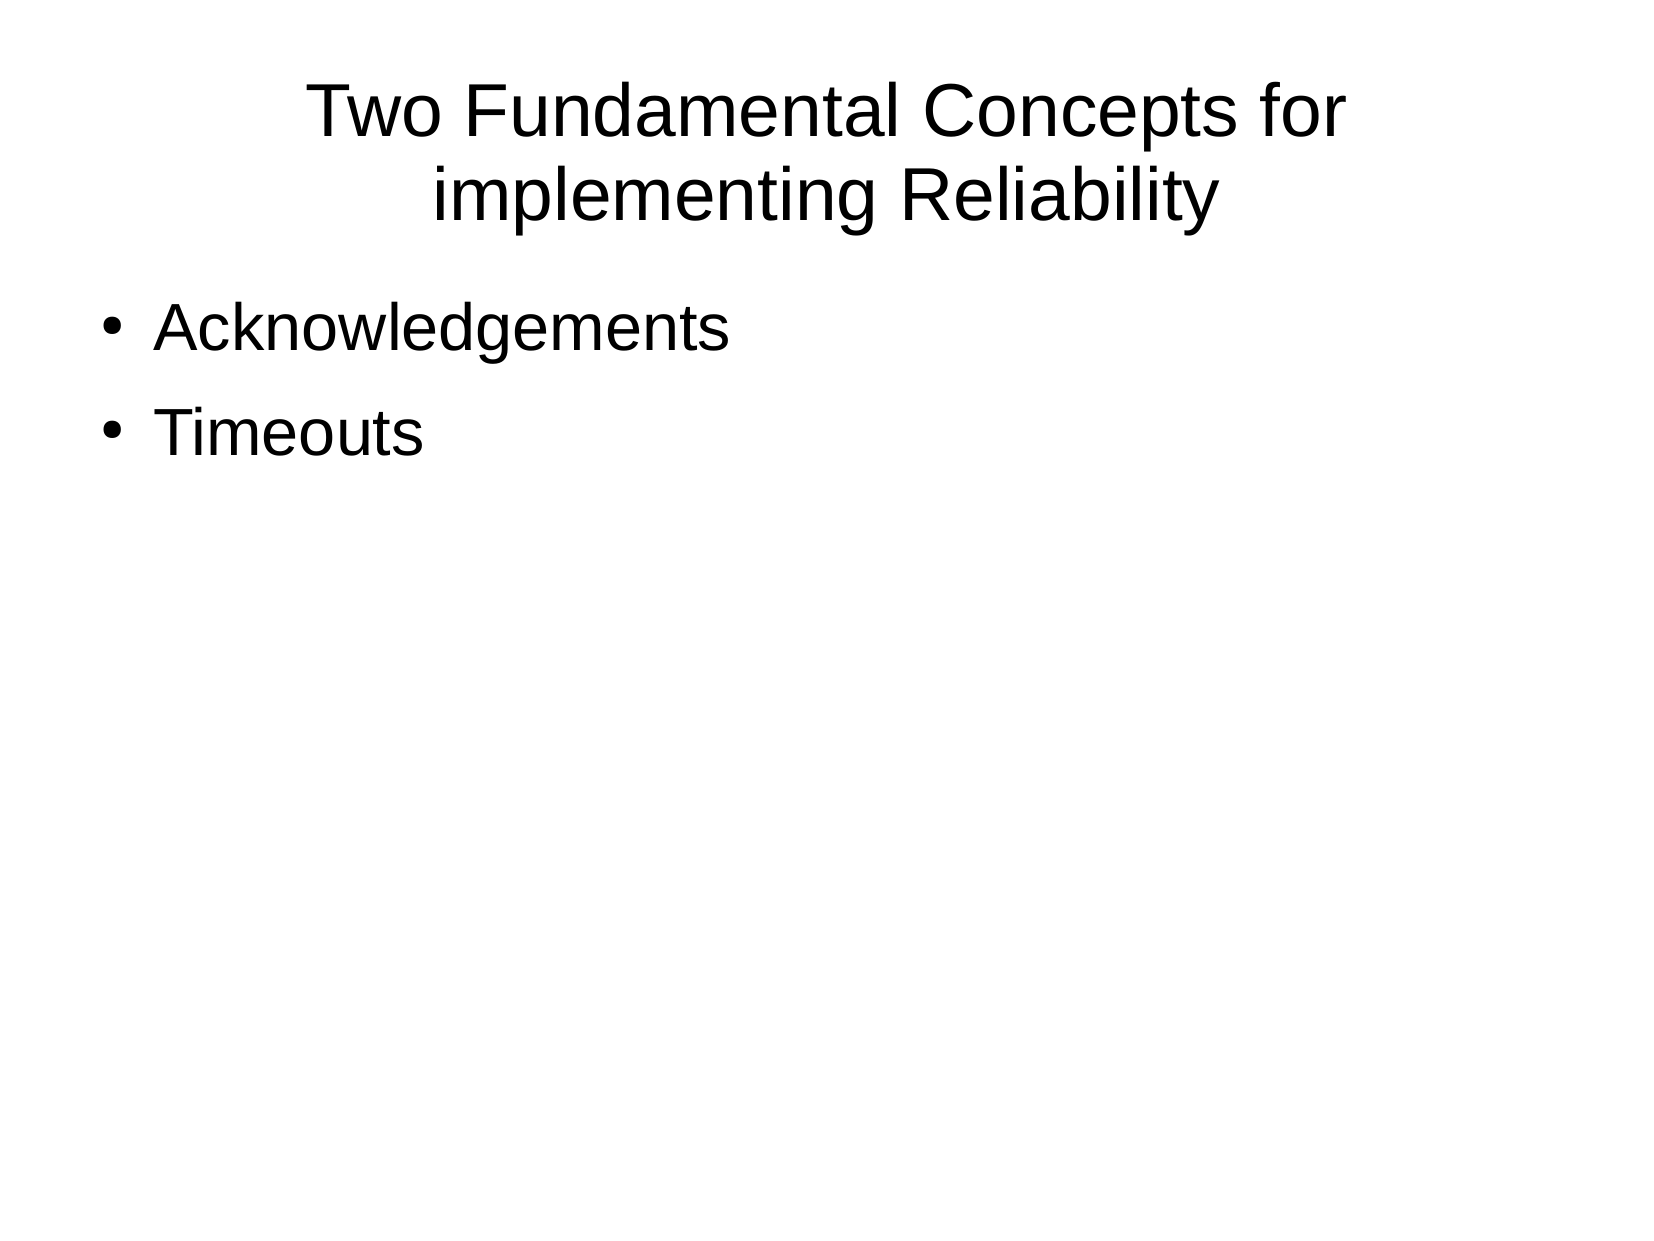

# Two Fundamental Concepts for implementing Reliability
Acknowledgements
Timeouts